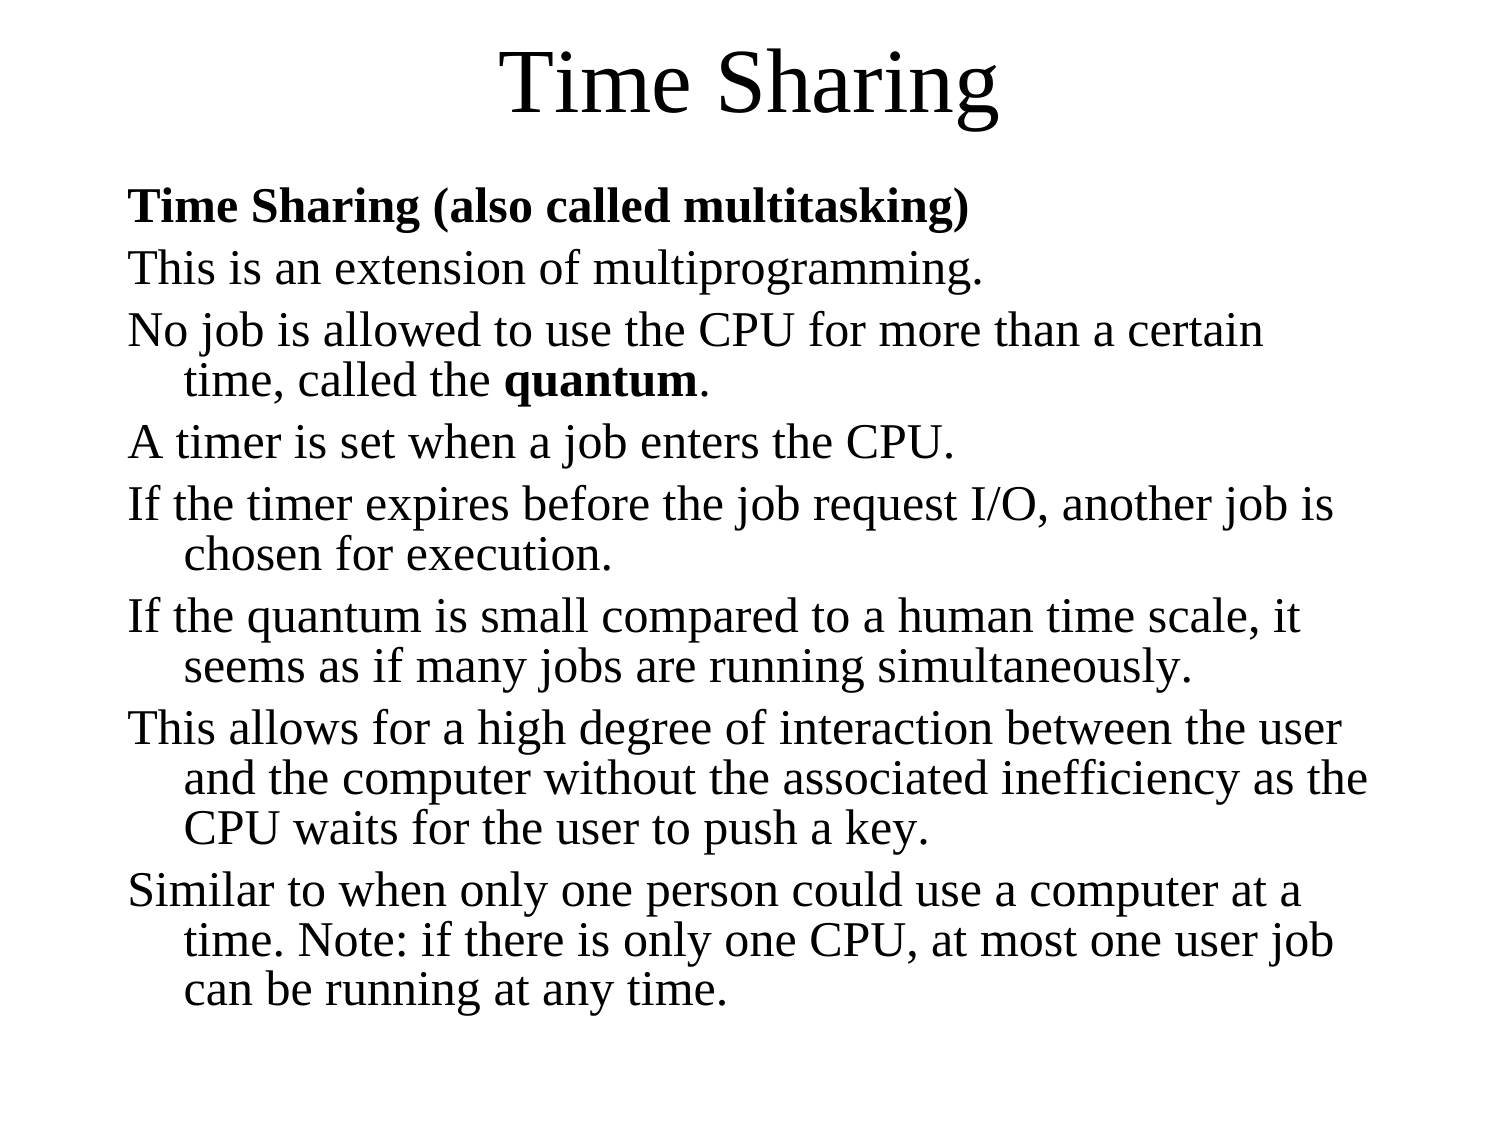

# Time Sharing
Time Sharing (also called multitasking)
This is an extension of multiprogramming.
No job is allowed to use the CPU for more than a certain time, called the quantum.
A timer is set when a job enters the CPU.
If the timer expires before the job request I/O, another job is chosen for execution.
If the quantum is small compared to a human time scale, it seems as if many jobs are running simultaneously.
This allows for a high degree of interaction between the user and the computer without the associated inefficiency as the CPU waits for the user to push a key.
Similar to when only one person could use a computer at a time. Note: if there is only one CPU, at most one user job can be running at any time.